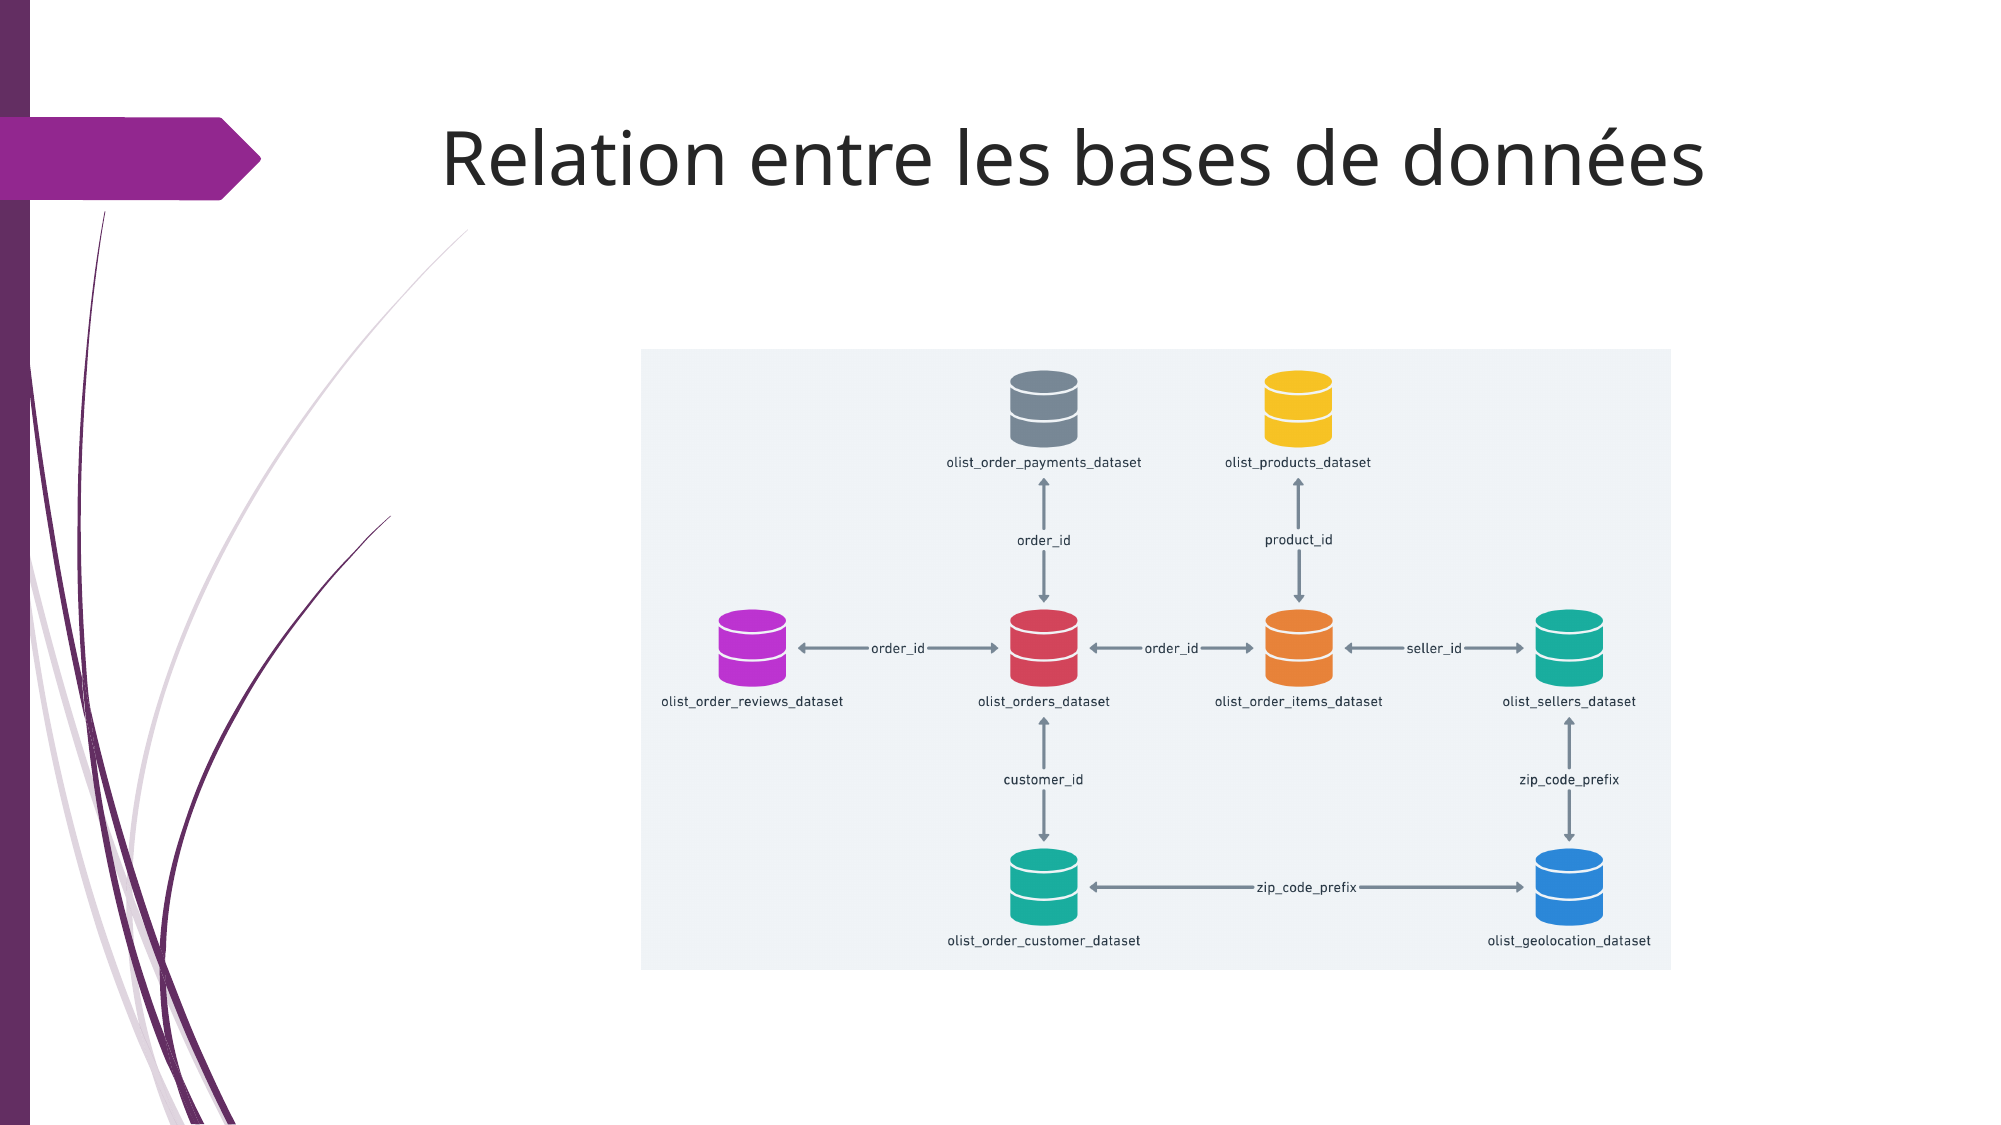

# Relation entre les bases de données